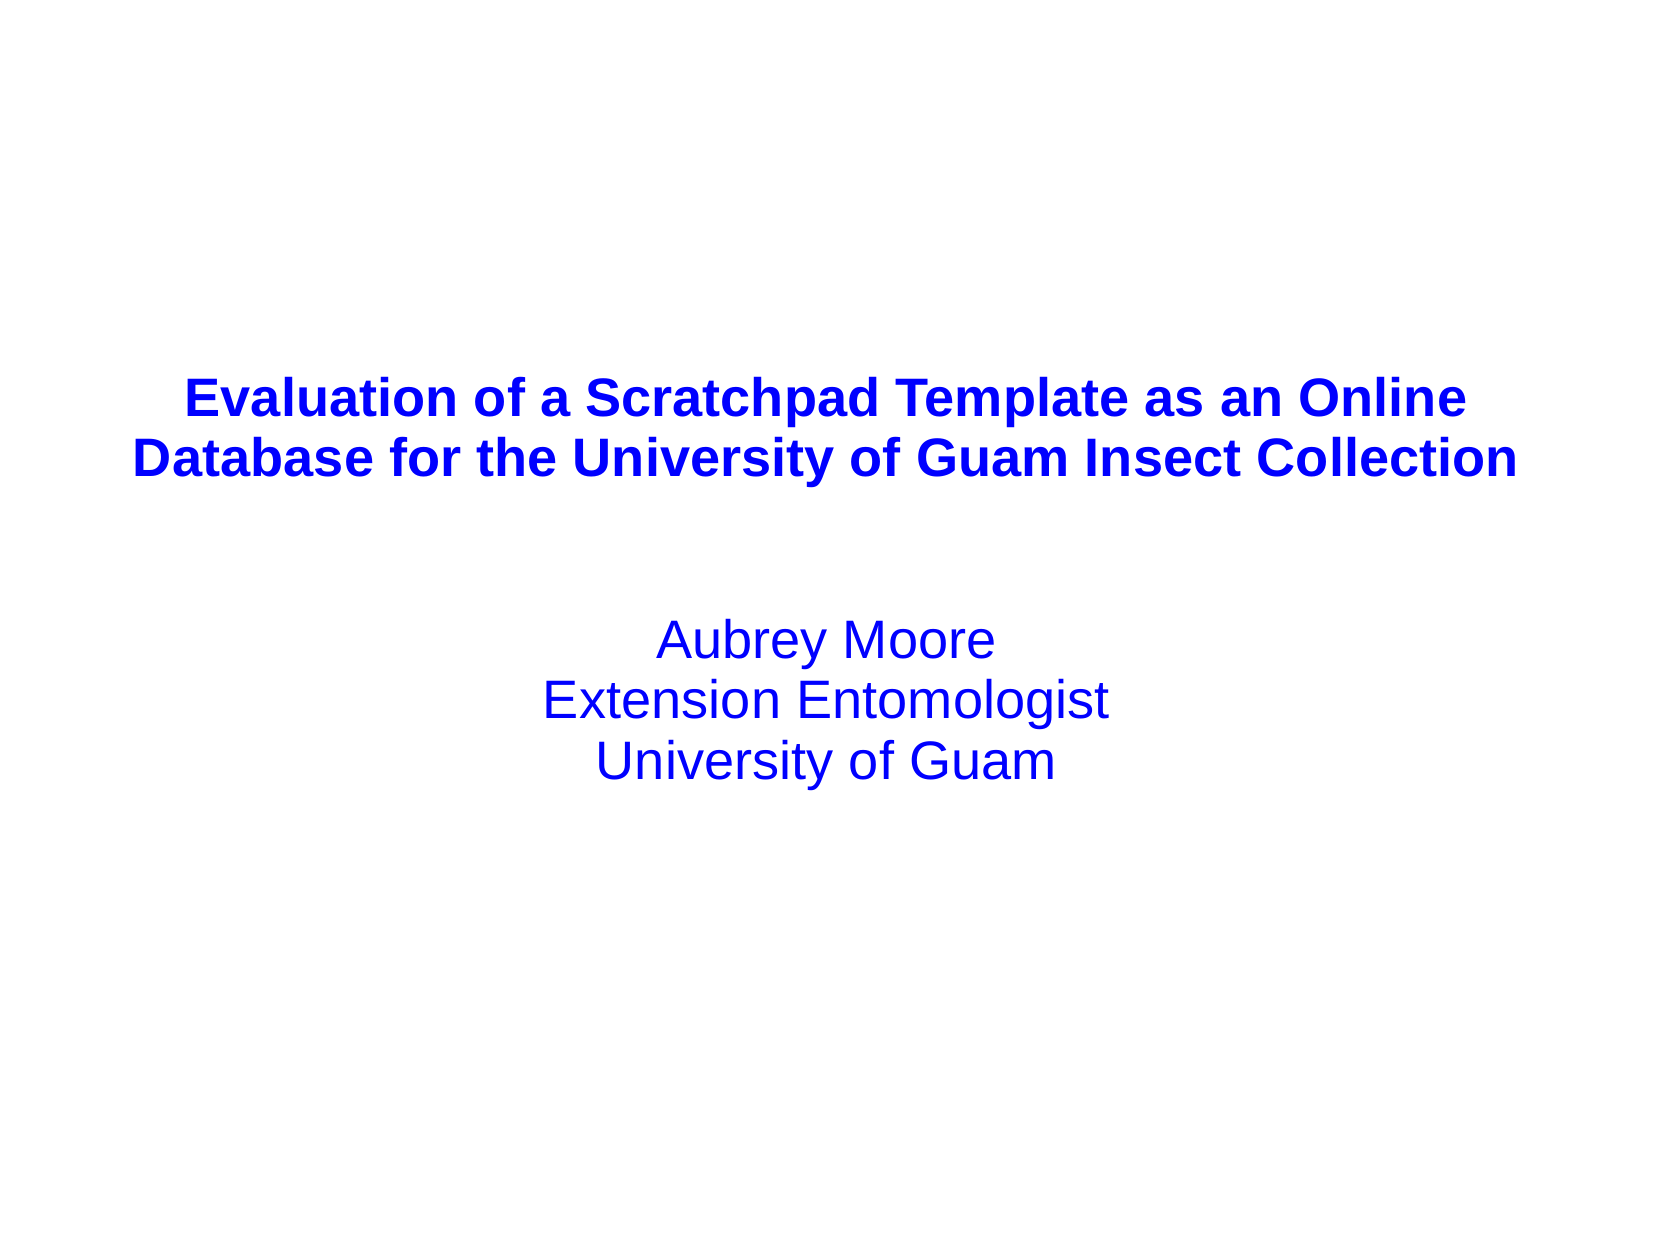

# Evaluation of a Scratchpad Template as an Online
Database for the University of Guam Insect Collection
Aubrey Moore
Extension Entomologist
University of Guam